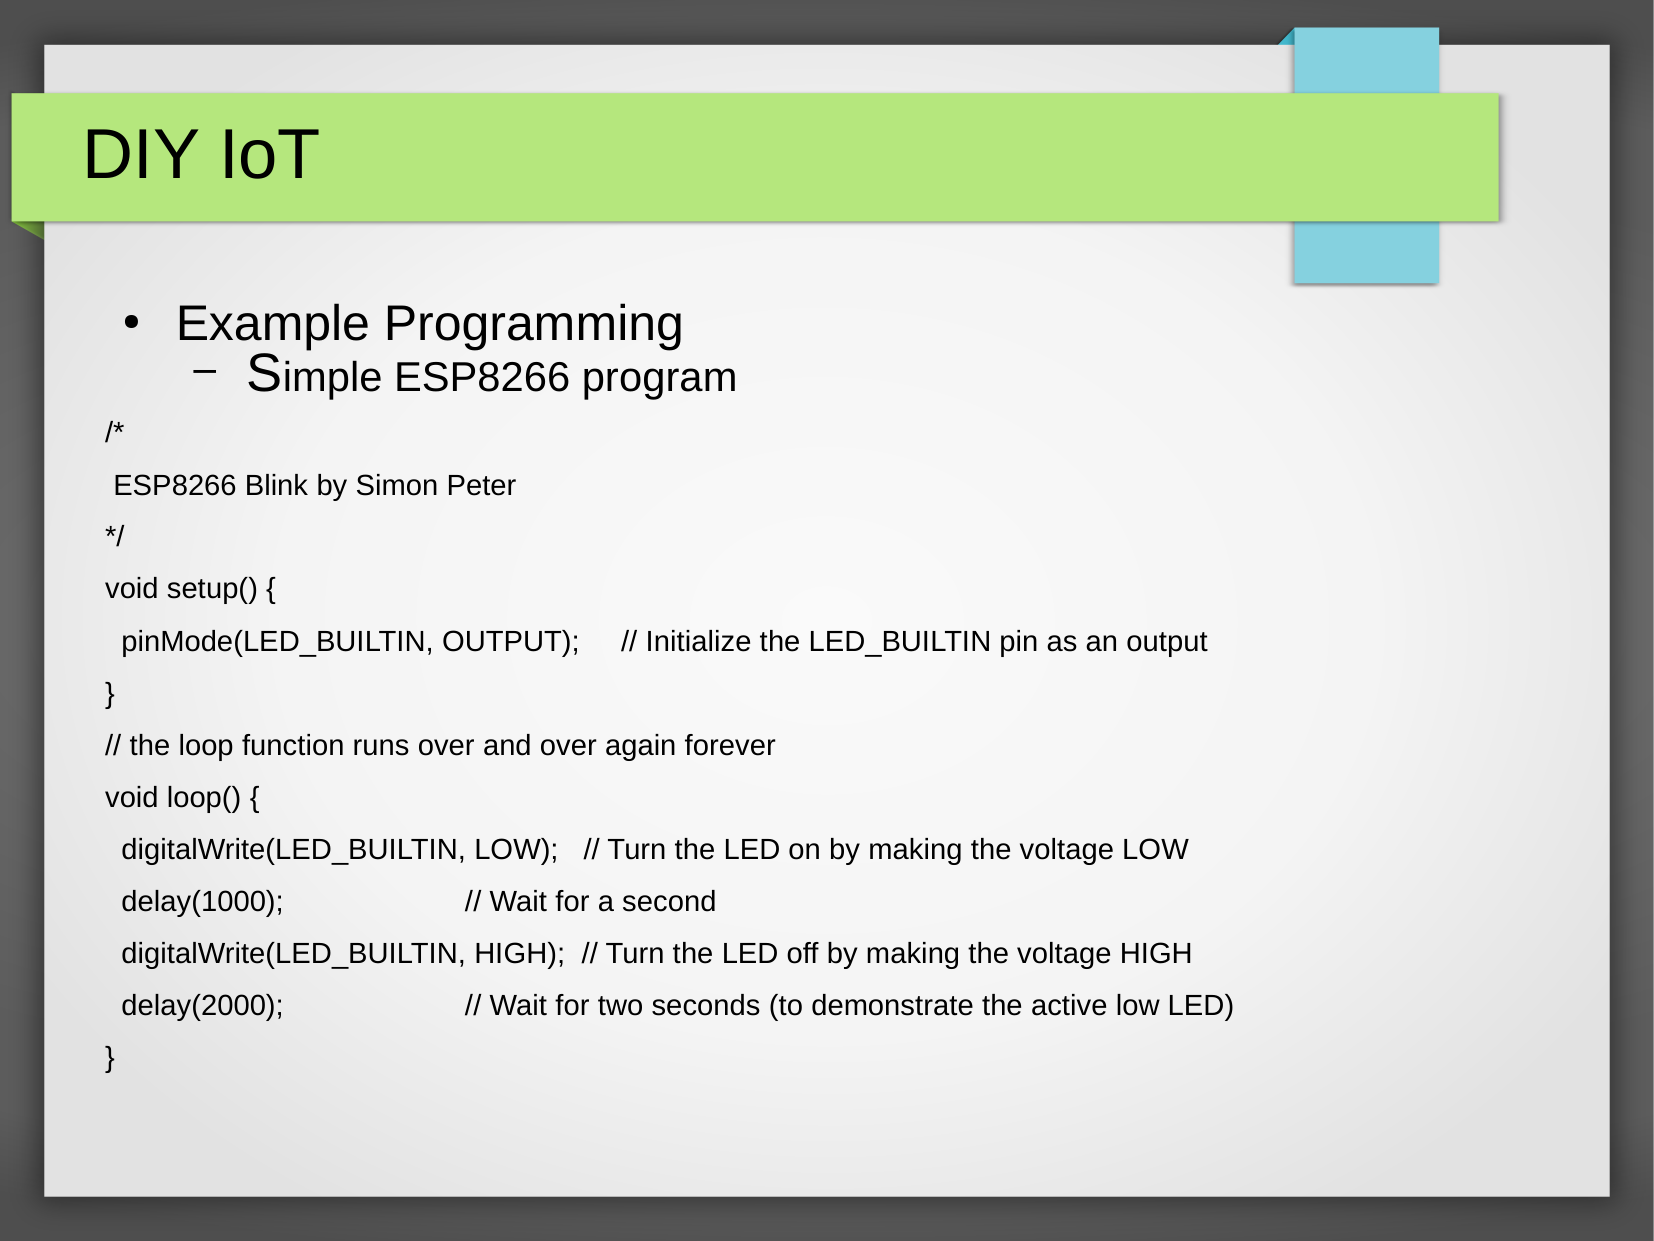

# DIY IoT
Example Programming
Simple ESP8266 program
/*
 ESP8266 Blink by Simon Peter
*/
void setup() {
 pinMode(LED_BUILTIN, OUTPUT); // Initialize the LED_BUILTIN pin as an output
}
// the loop function runs over and over again forever
void loop() {
 digitalWrite(LED_BUILTIN, LOW); // Turn the LED on by making the voltage LOW
 delay(1000); // Wait for a second
 digitalWrite(LED_BUILTIN, HIGH); // Turn the LED off by making the voltage HIGH
 delay(2000); // Wait for two seconds (to demonstrate the active low LED)
}